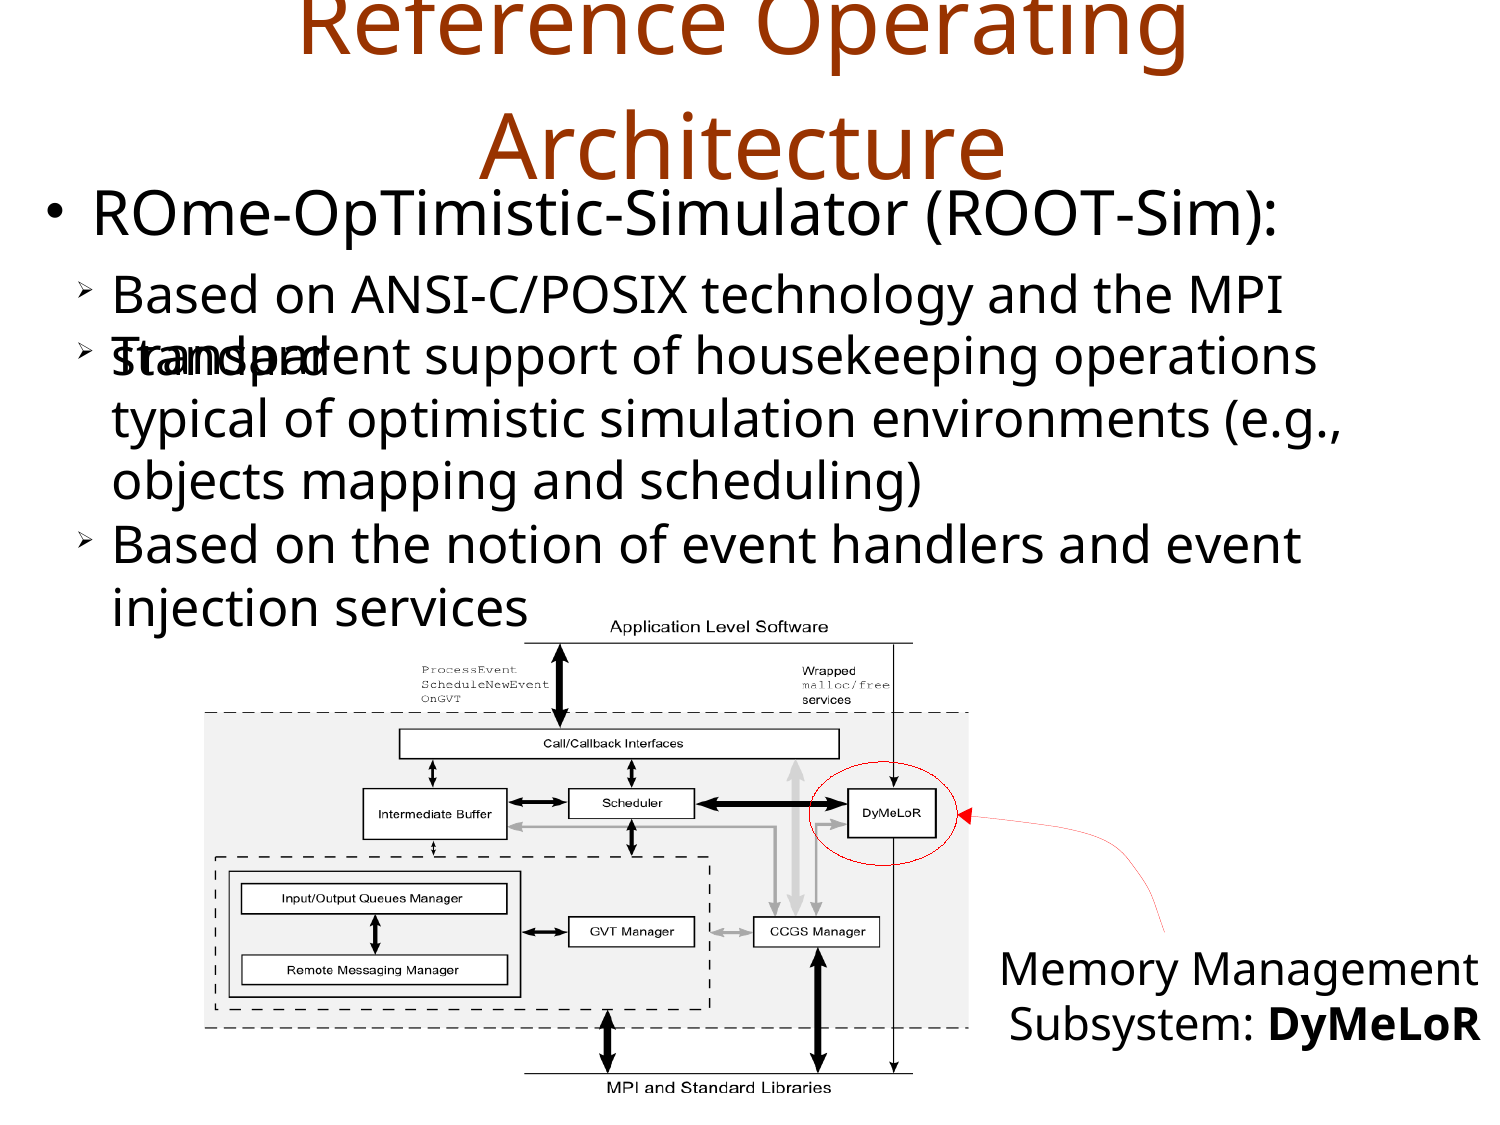

# Reference Operating Architecture
ROme-OpTimistic-Simulator (ROOT-Sim):
Based on ANSI-C/POSIX technology and the MPI standard
Transparent support of housekeeping operations typical of optimistic simulation environments (e.g., objects mapping and scheduling)
Based on the notion of event handlers and event injection services
Memory Management
Subsystem: DyMeLoR
Transparent allocation of simulation objects onto available CPUs;
Transparent management of event dispatching and synchronization;
Advanced facilities for committed global snapshots identification and stable (global) predicates evaluation, e.g. generic termination predicates.